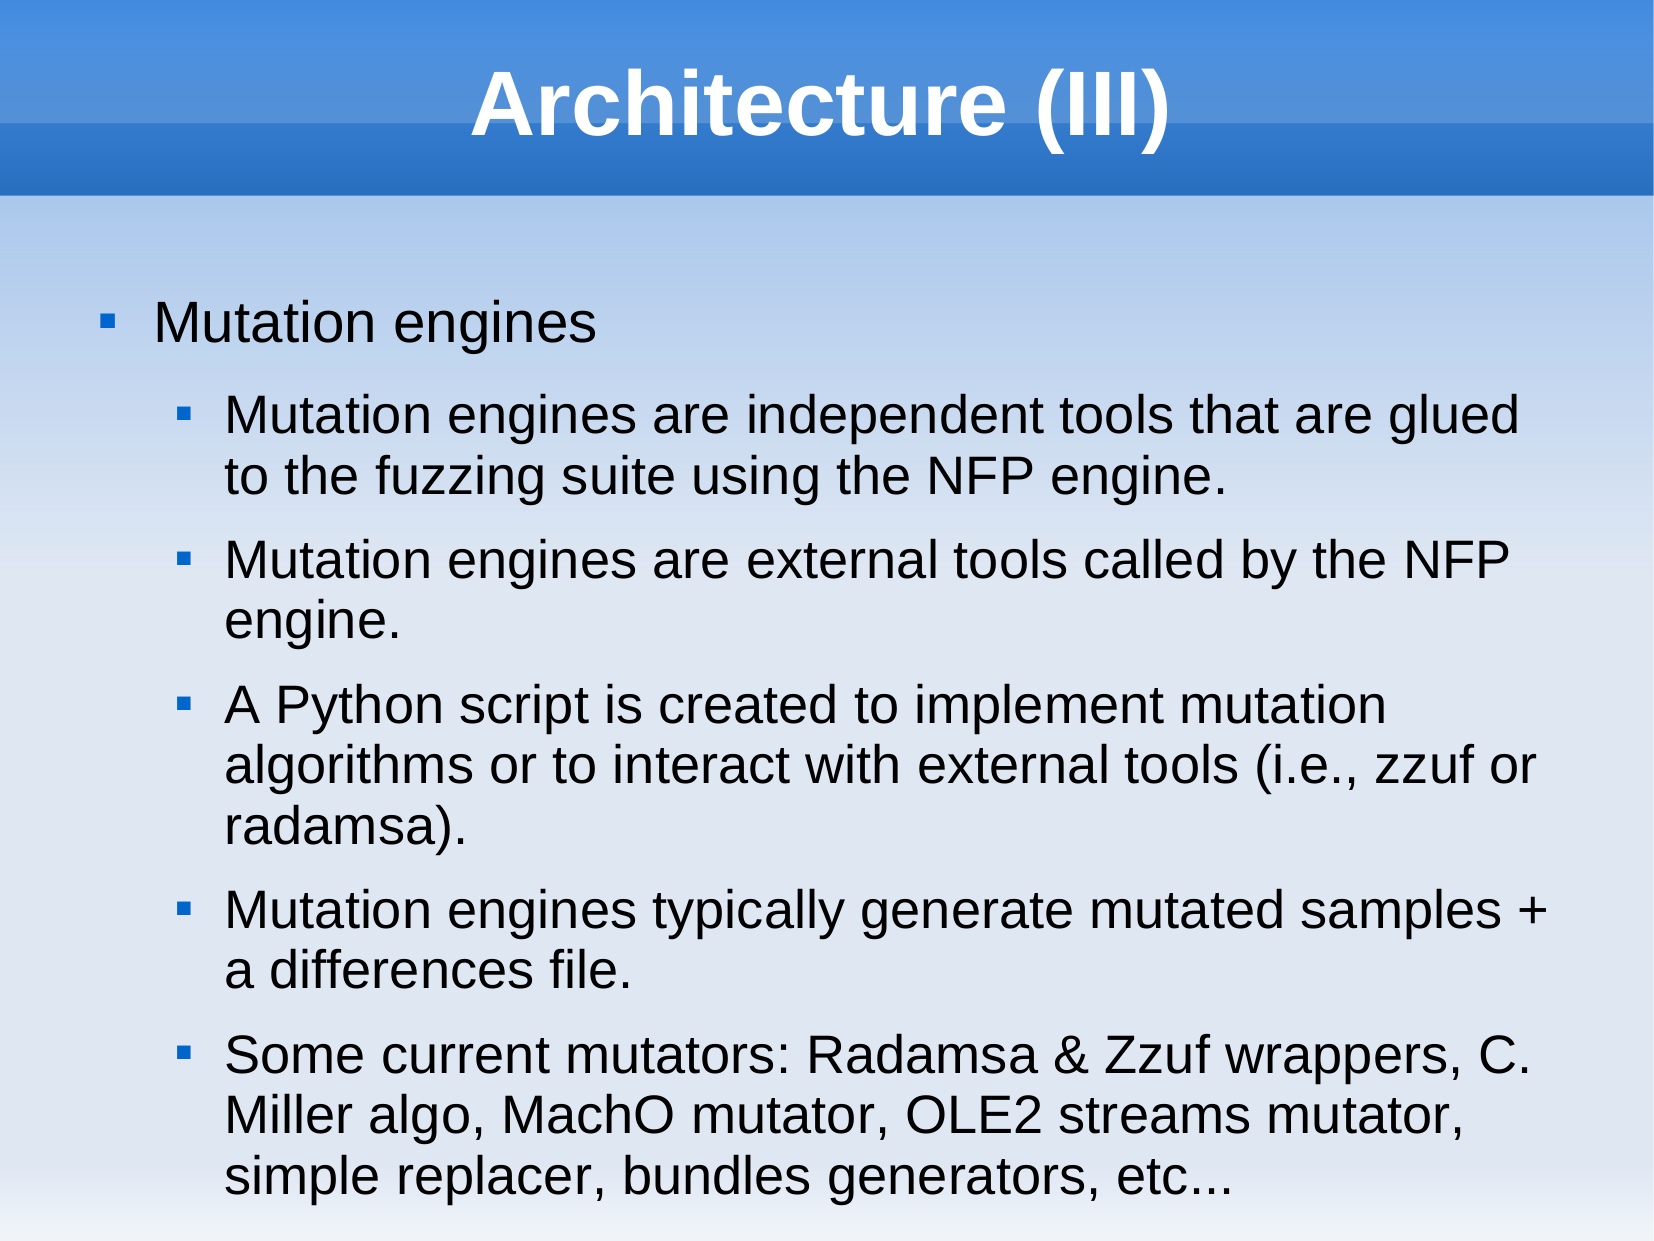

# Architecture (III)
Mutation engines
Mutation engines are independent tools that are glued to the fuzzing suite using the NFP engine.
Mutation engines are external tools called by the NFP engine.
A Python script is created to implement mutation algorithms or to interact with external tools (i.e., zzuf or radamsa).
Mutation engines typically generate mutated samples + a differences file.
Some current mutators: Radamsa & Zzuf wrappers, C. Miller algo, MachO mutator, OLE2 streams mutator, simple replacer, bundles generators, etc...